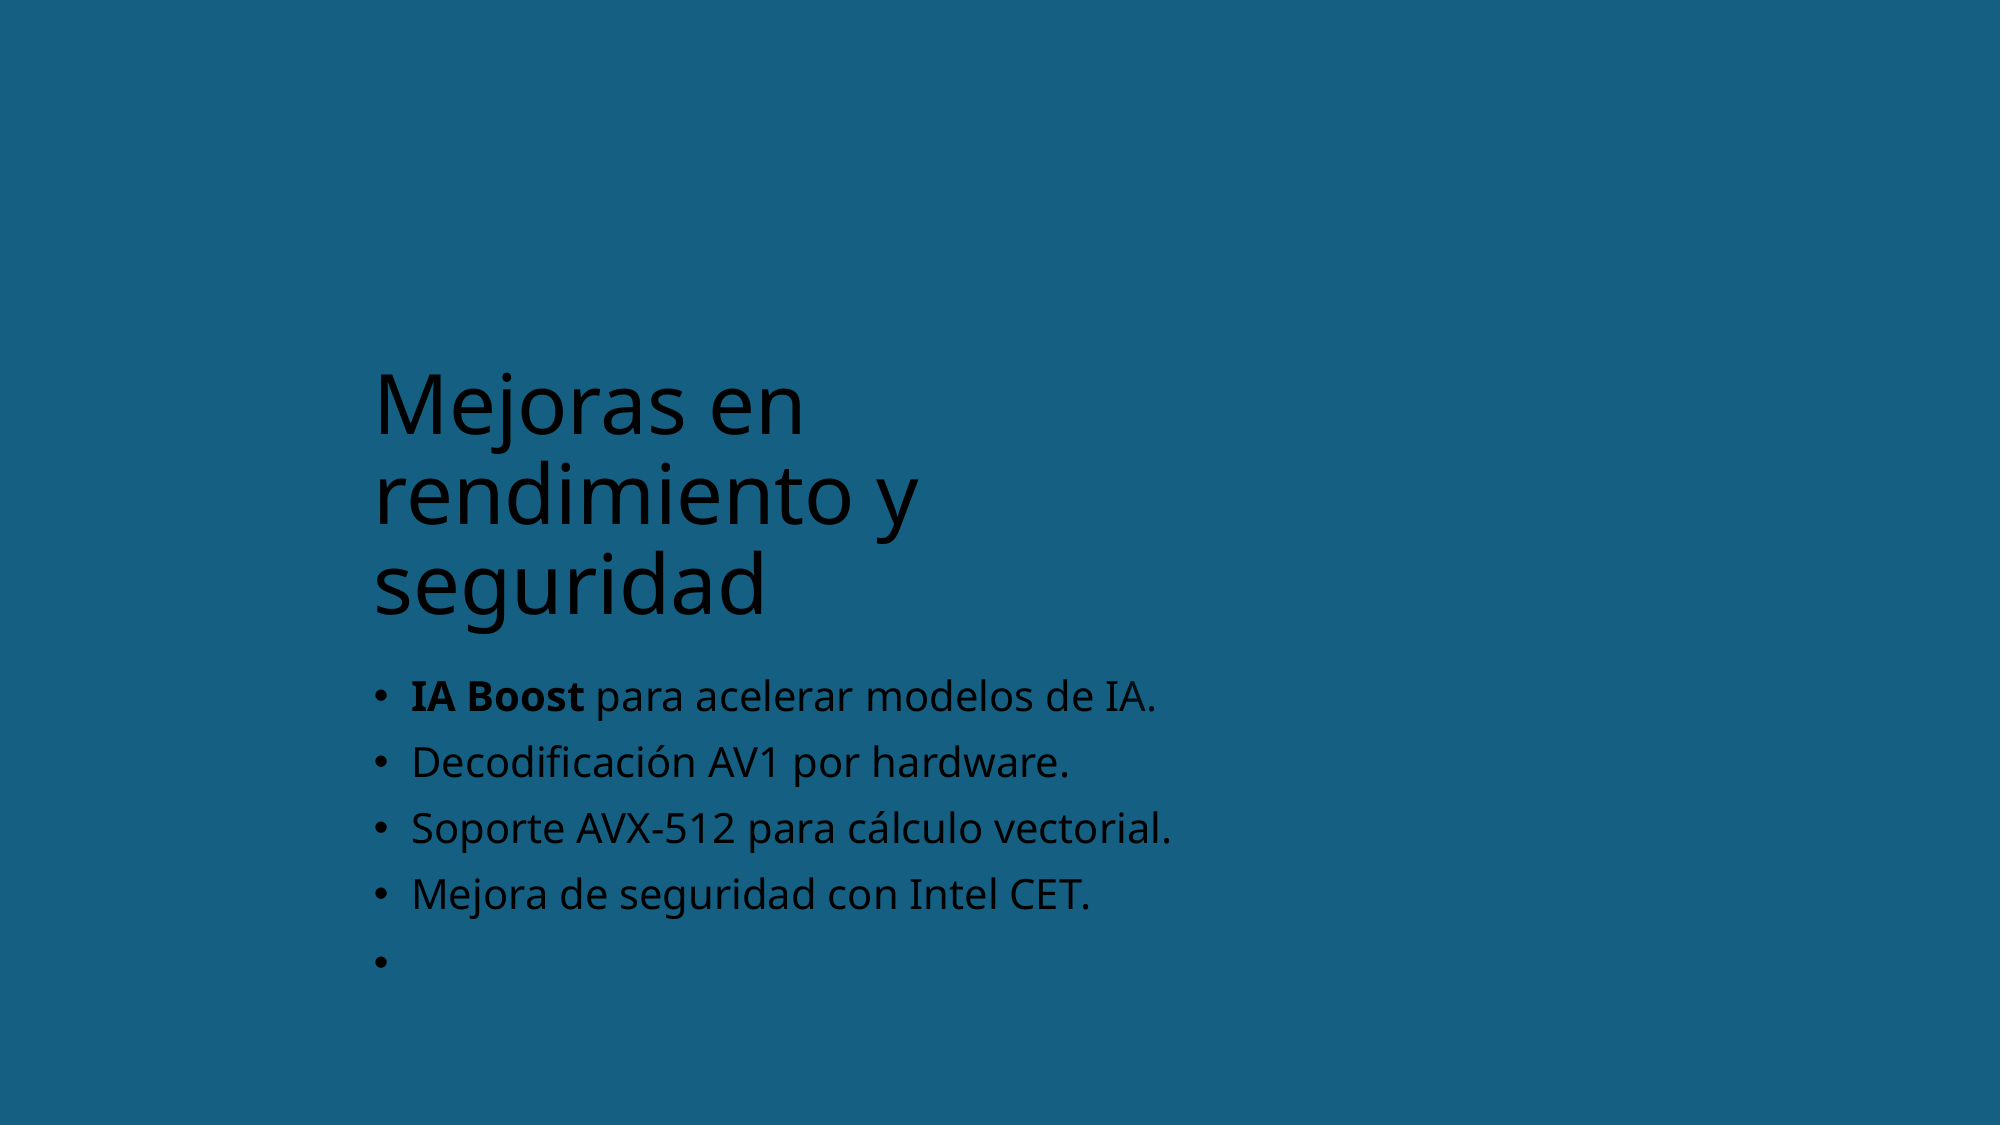

# Mejoras en rendimiento y seguridad
IA Boost para acelerar modelos de IA.
Decodificación AV1 por hardware.
Soporte AVX-512 para cálculo vectorial.
Mejora de seguridad con Intel CET.